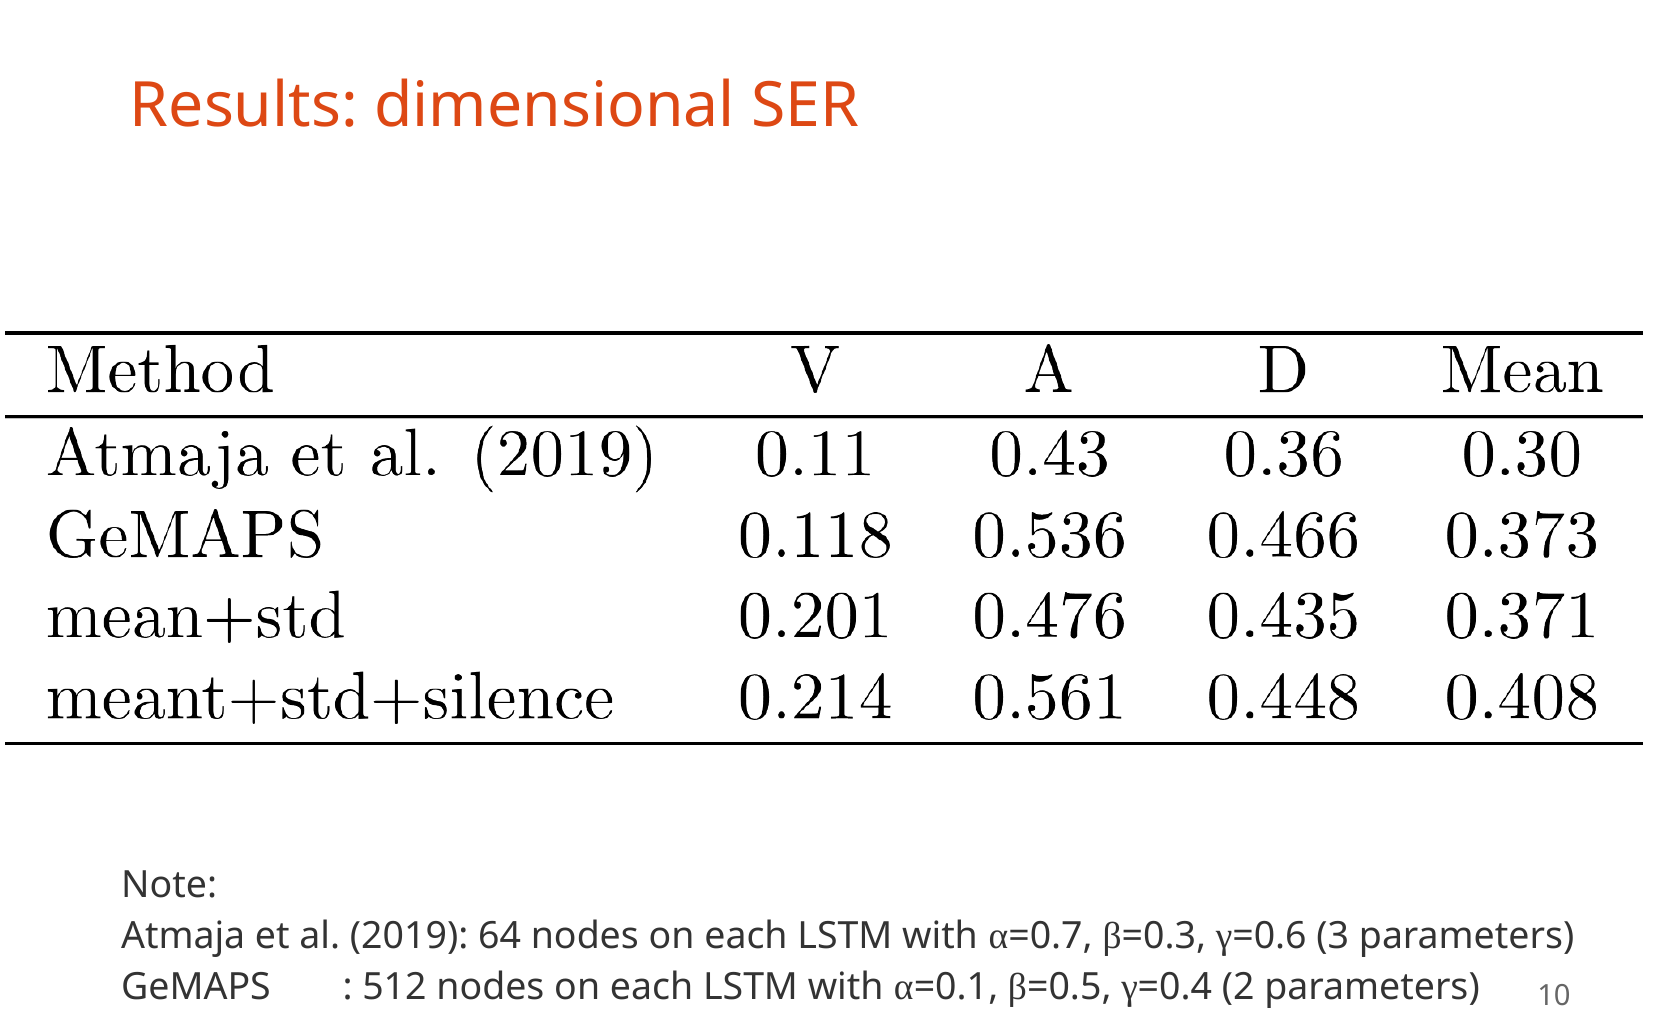

# Results: dimensional SER
Note:
Atmaja et al. (2019): 64 nodes on each LSTM with α=0.7, β=0.3, γ=0.6 (3 parameters)
GeMAPS	: 512 nodes on each LSTM with α=0.1, β=0.5, γ=0.4 (2 parameters)
10